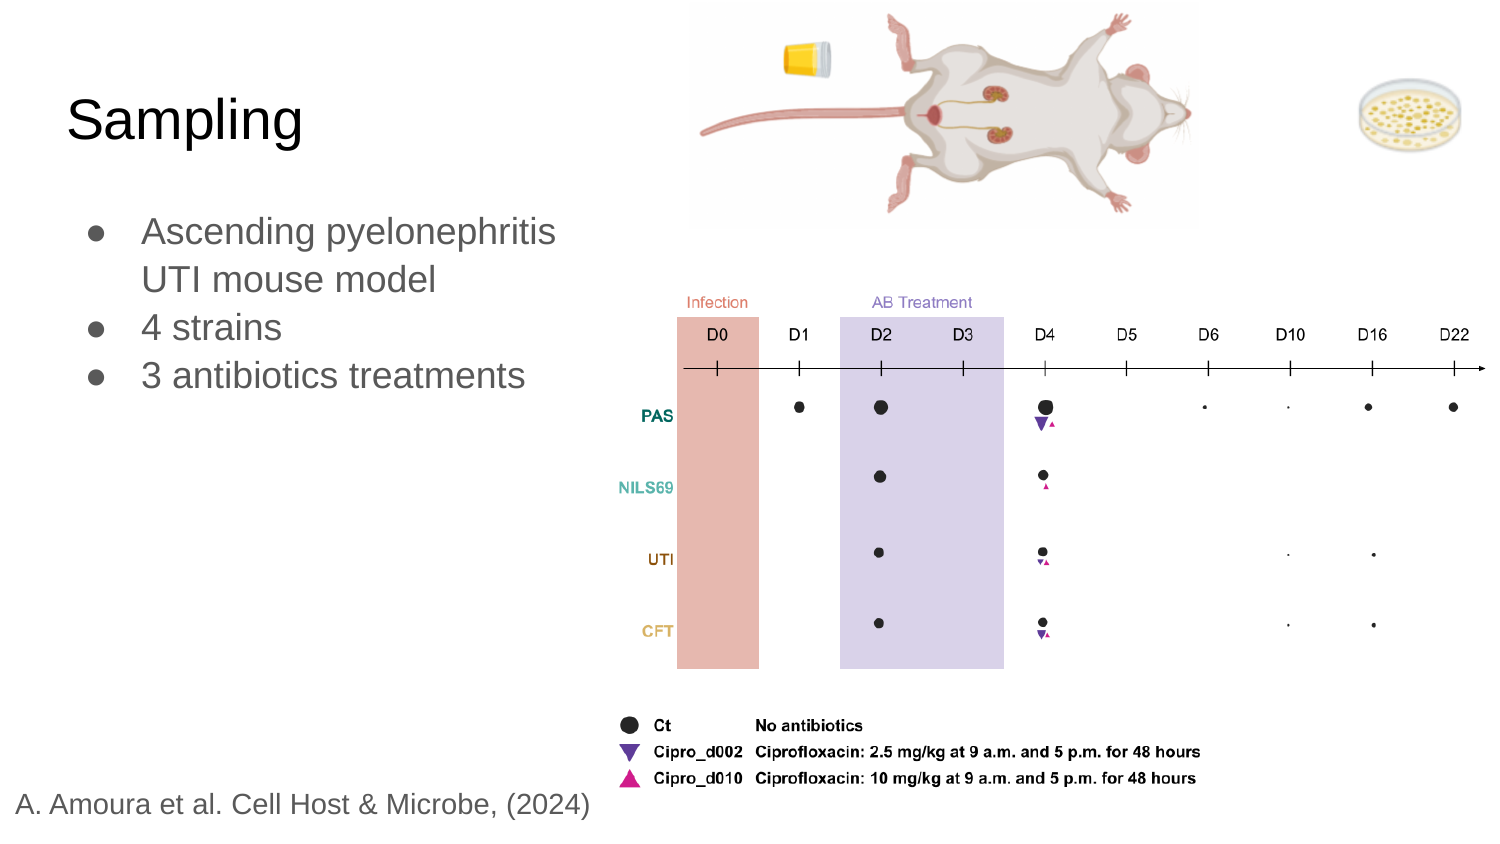

# Sampling
Ascending pyelonephritis UTI mouse model
4 strains
3 antibiotics treatments
A. Amoura et al. Cell Host & Microbe, (2024)